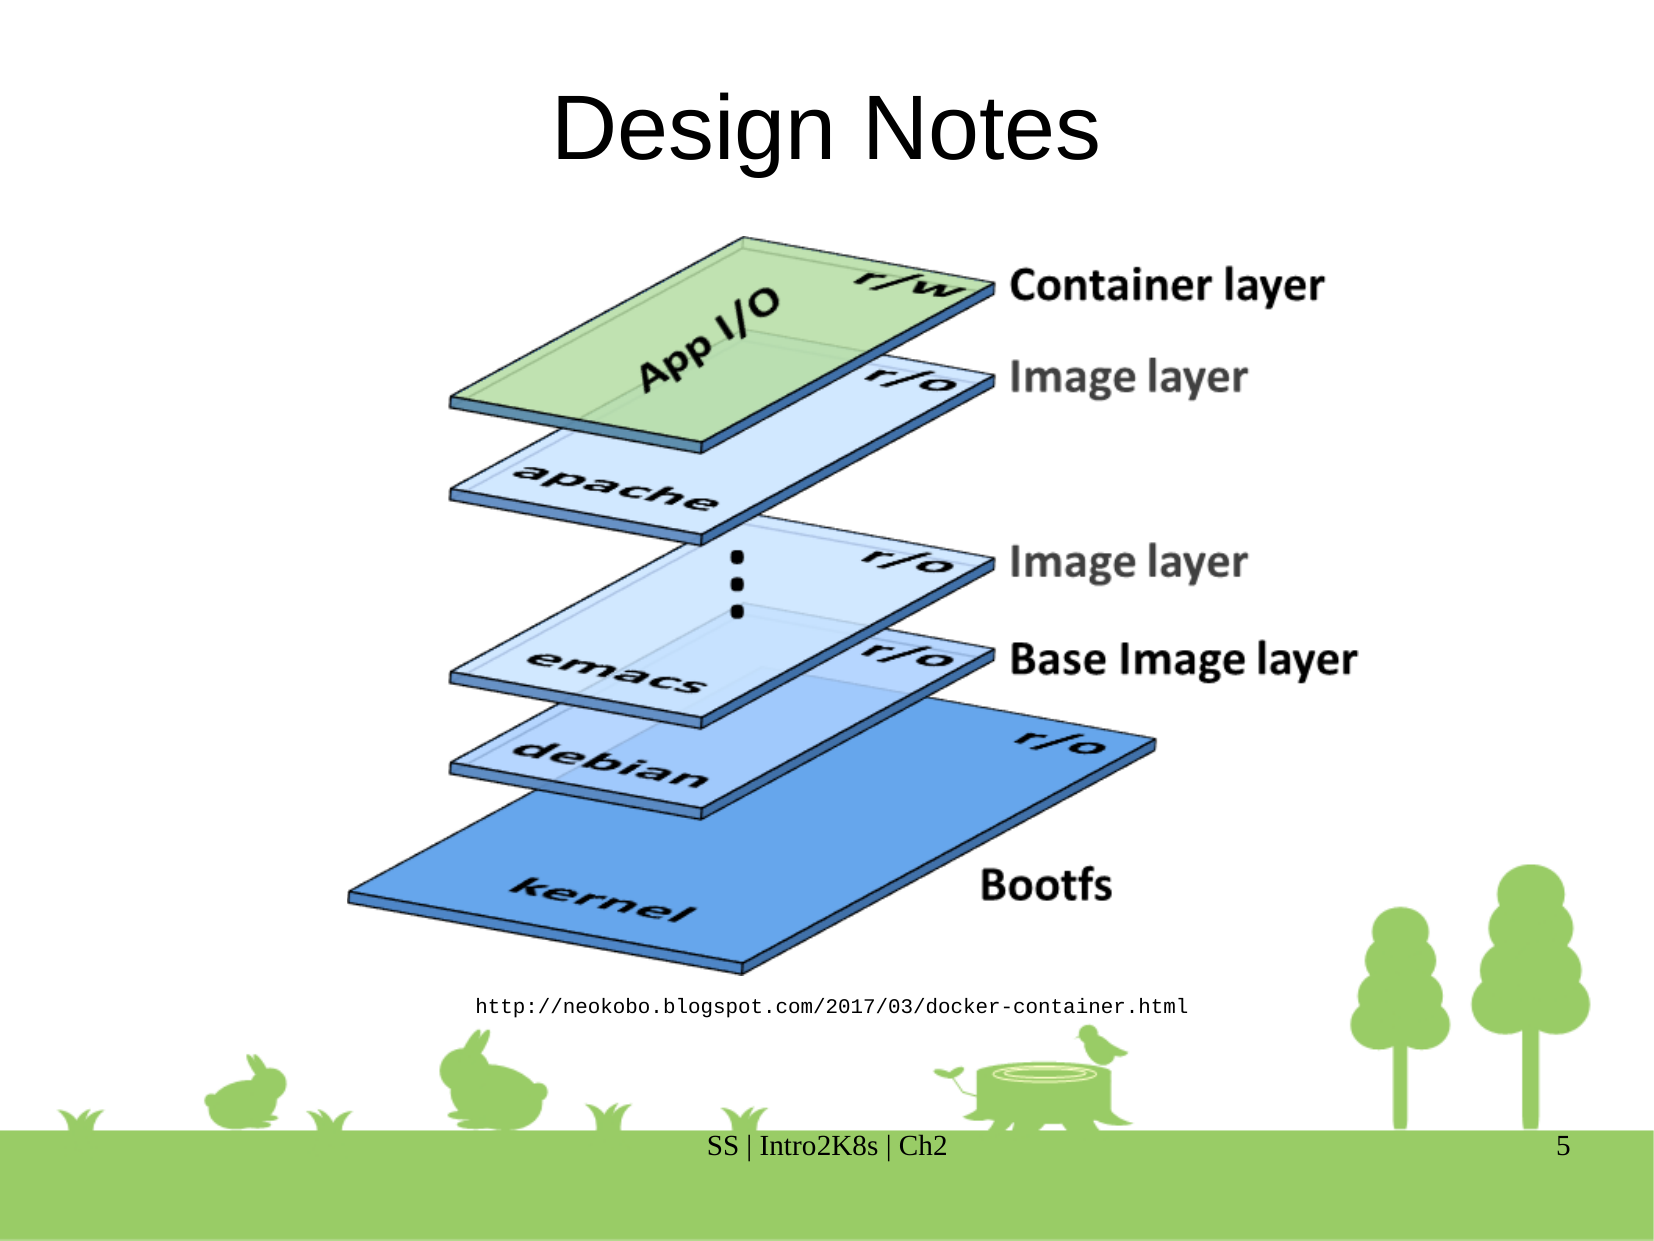

# Design Notes
http://neokobo.blogspot.com/2017/03/docker-container.html
SS | Intro2K8s | Ch2
5